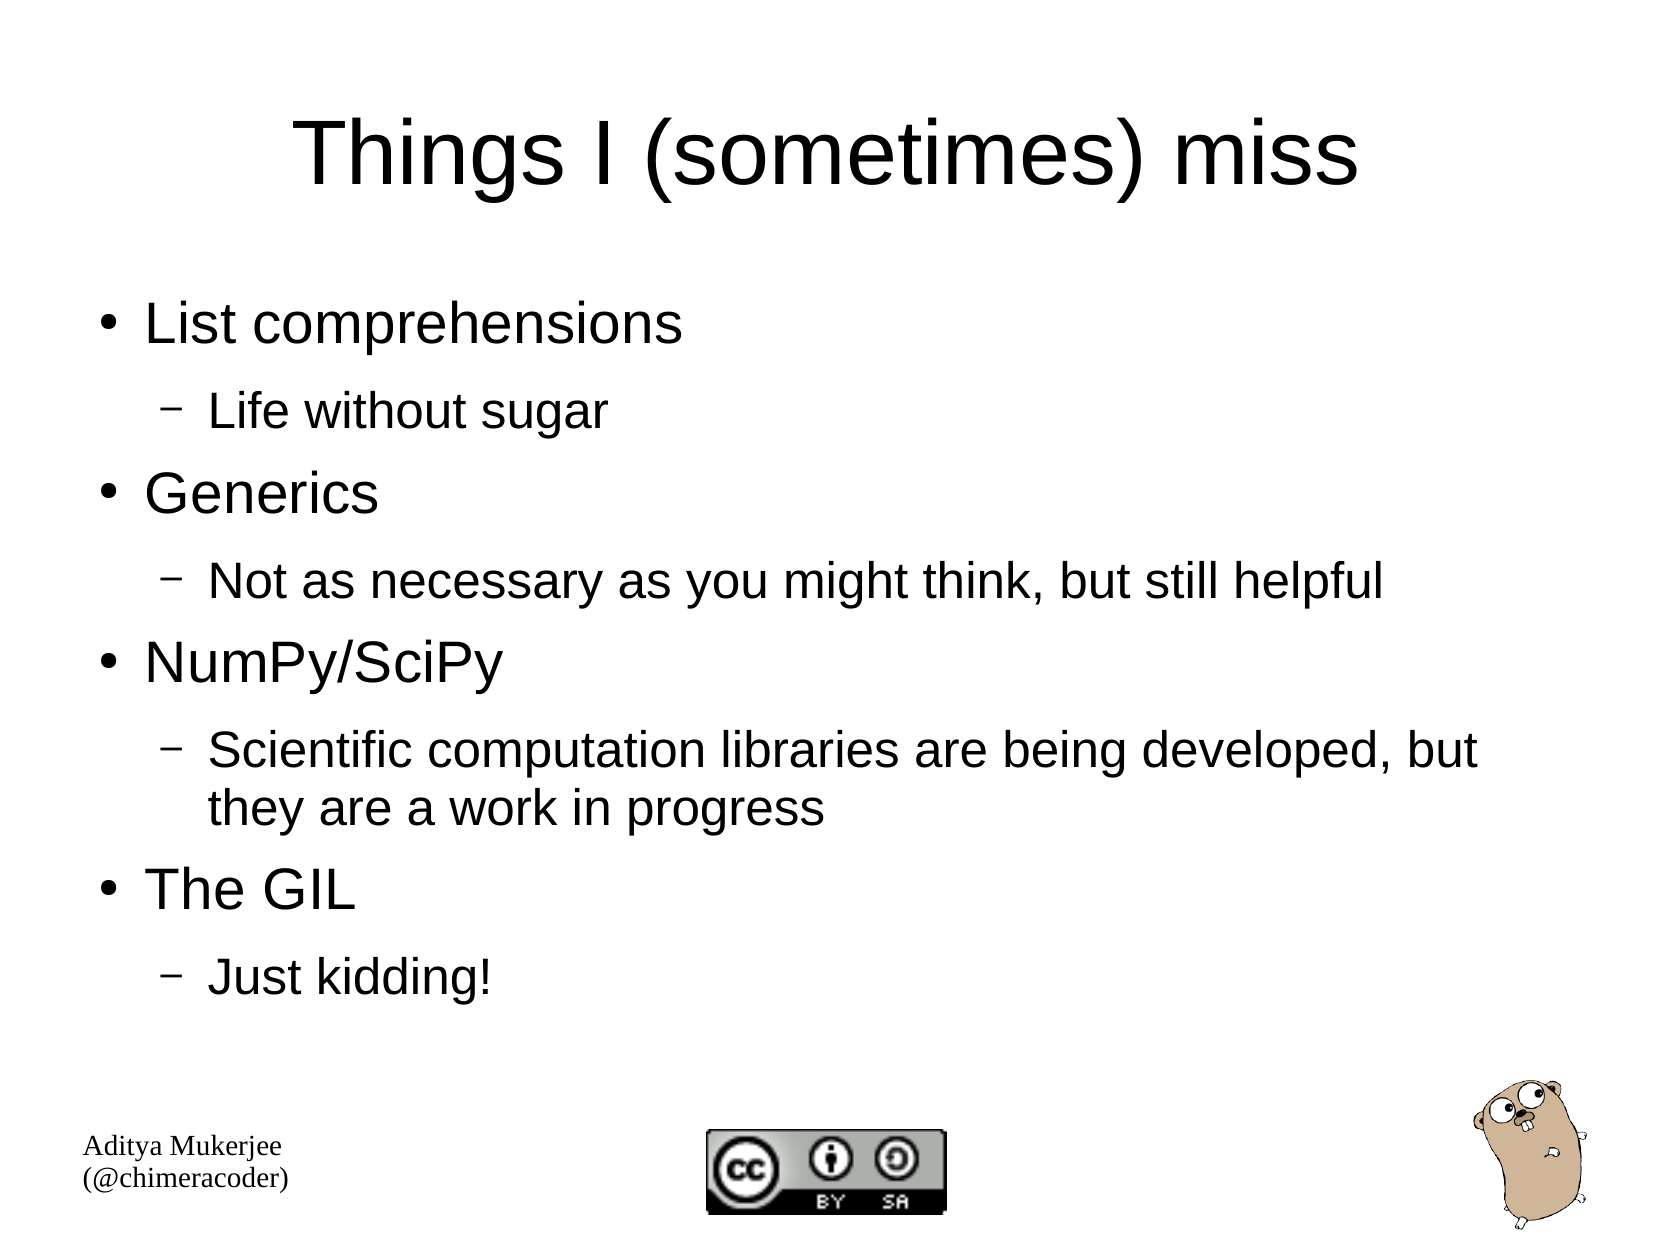

# Things I (sometimes) miss
List comprehensions
Life without sugar
Generics
Not as necessary as you might think, but still helpful
NumPy/SciPy
Scientific computation libraries are being developed, but they are a work in progress
The GIL
Just kidding!